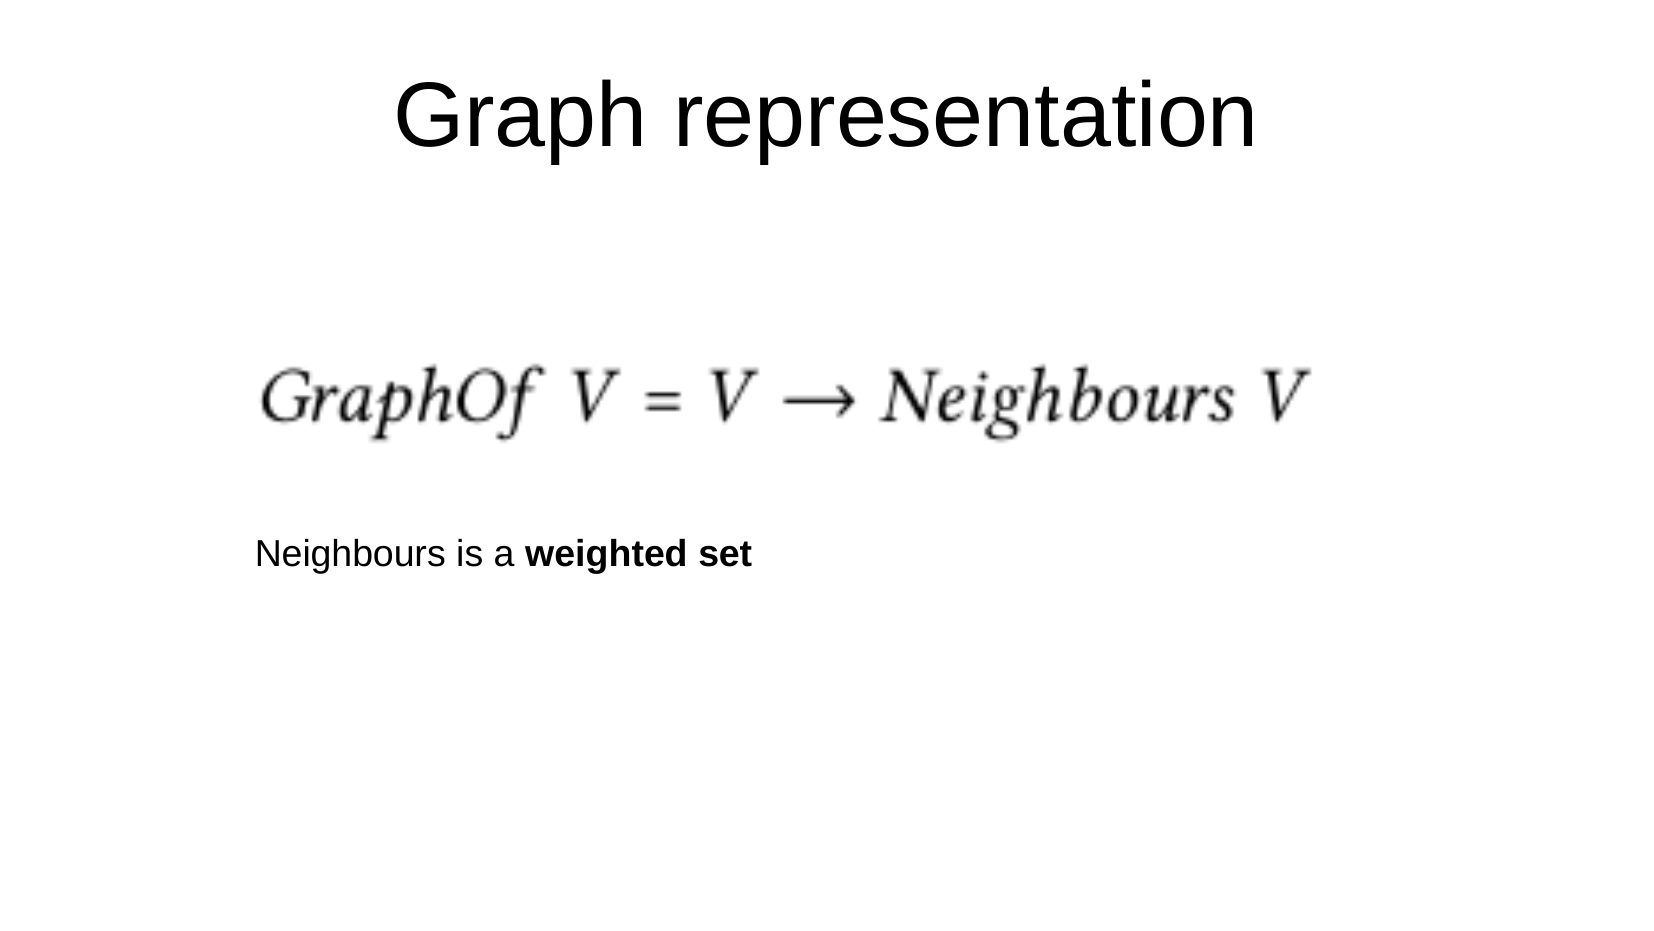

# Graph representation
Neighbours is a weighted set